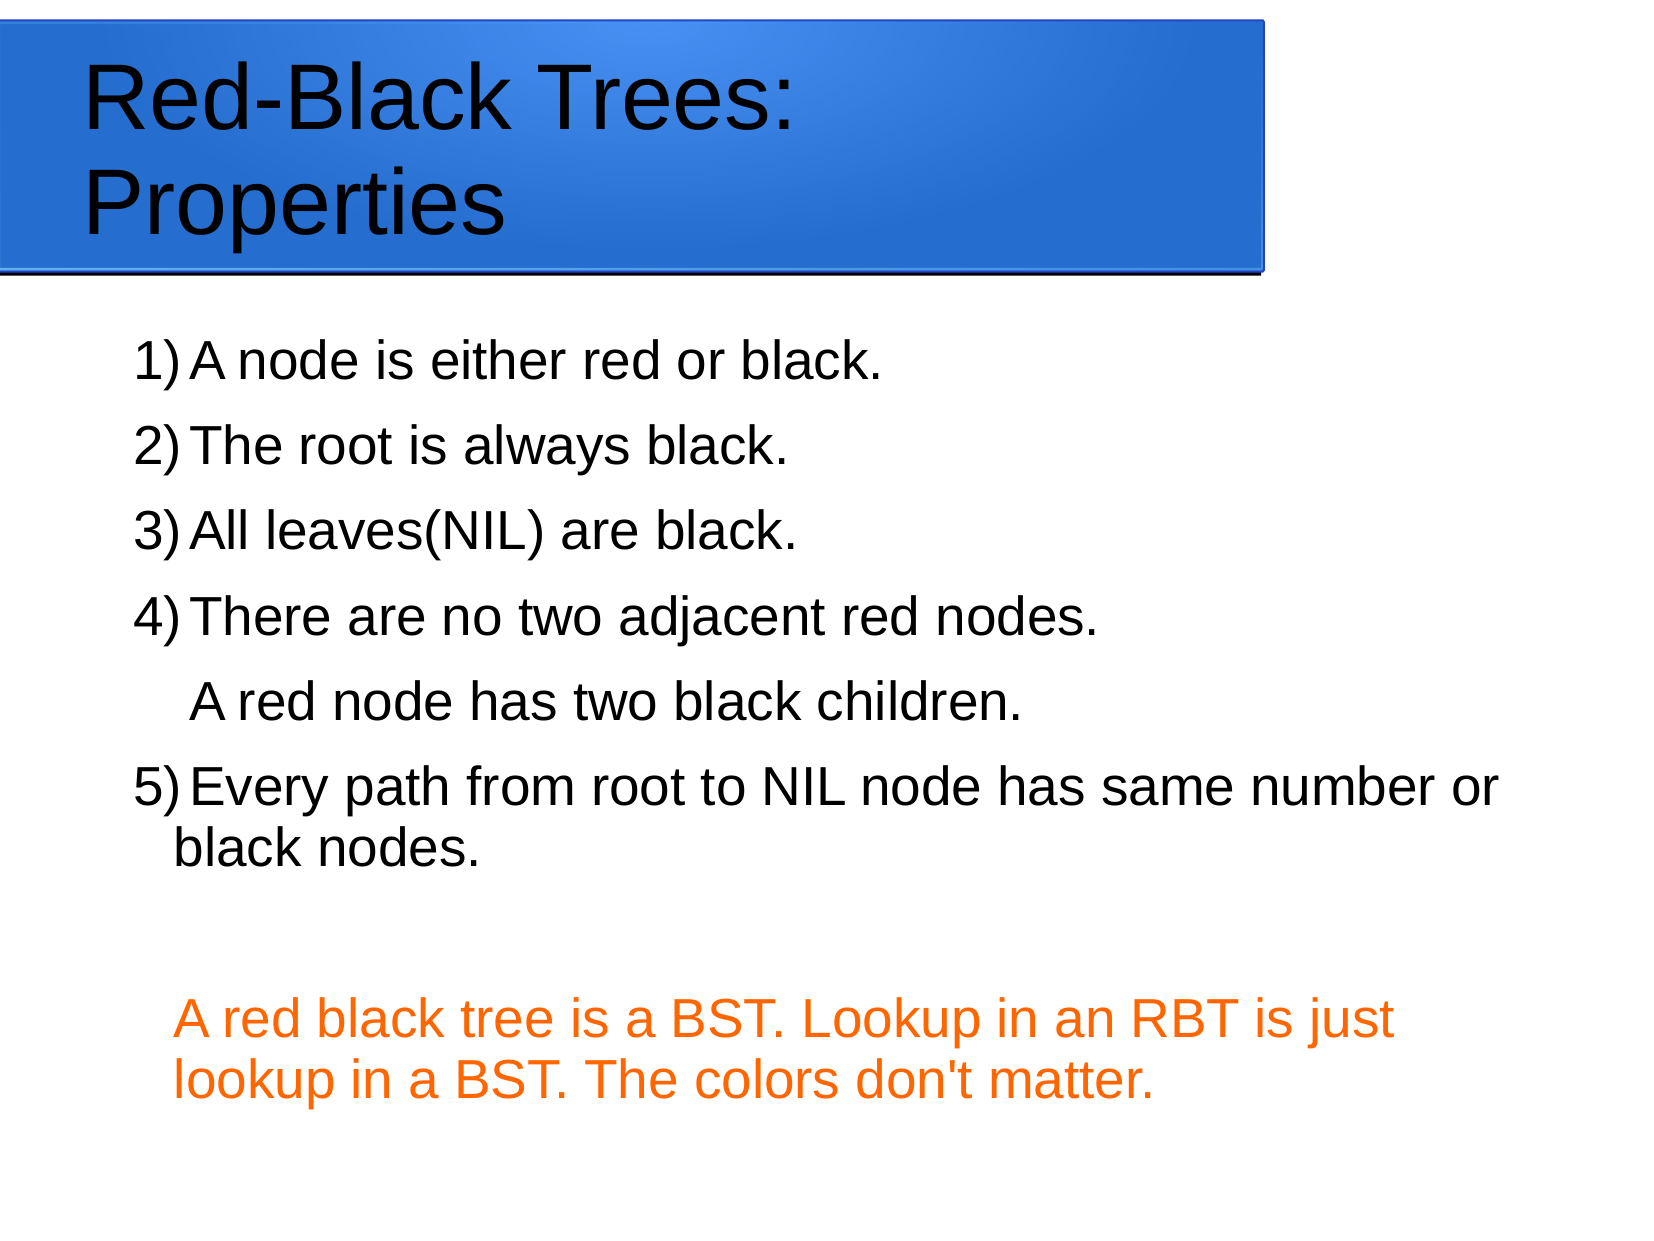

# Red-Black Trees: Properties
 A node is either red or black.
 The root is always black.
 All leaves(NIL) are black.
 There are no two adjacent red nodes.
 A red node has two black children.
 Every path from root to NIL node has same number or black nodes.
A red black tree is a BST. Lookup in an RBT is just lookup in a BST. The colors don't matter.